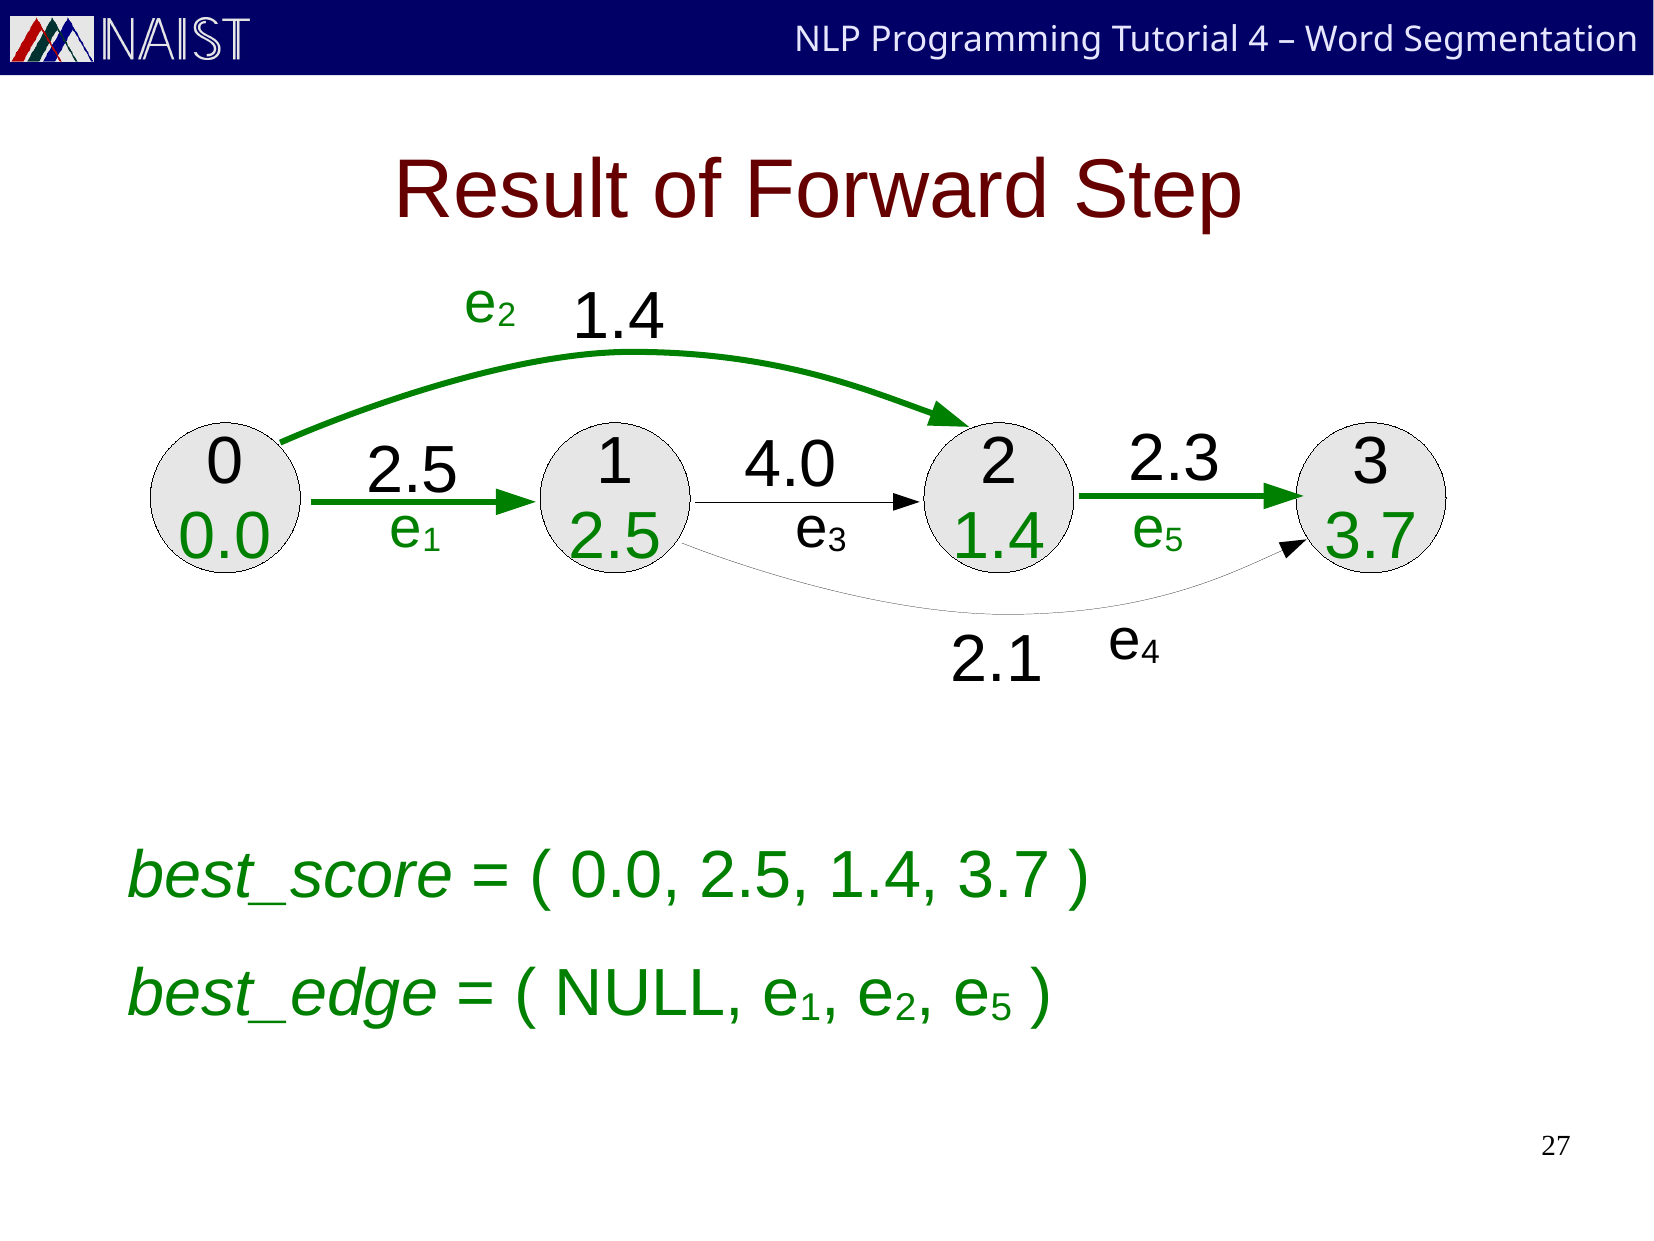

# Result of Forward Step
e2
1.4
2.3
4.0
0
0.0
1
2.5
2
1.4
3
3.7
2.5
e3
e5
e1
e4
2.1
best_score = ( 0.0, 2.5, 1.4, 3.7 )
best_edge = ( NULL, e1, e2, e5 )
27